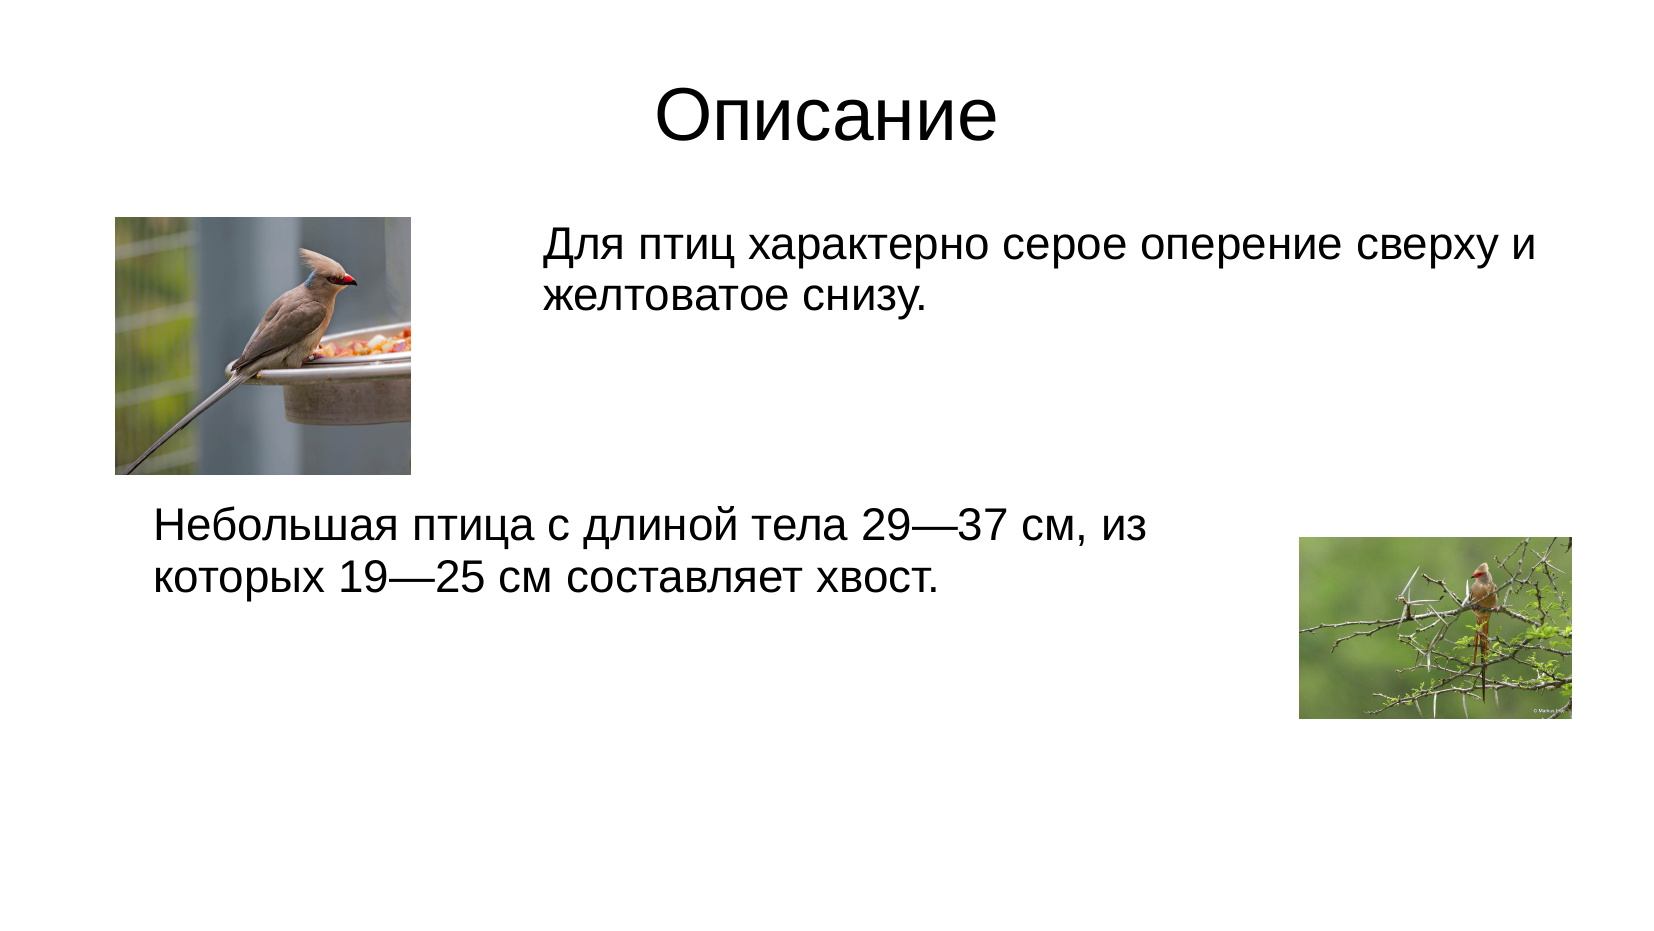

# Описание
Для птиц характерно серое оперение сверху и желтоватое снизу.
Небольшая птица с длиной тела 29—37 см, из которых 19—25 см составляет хвост.